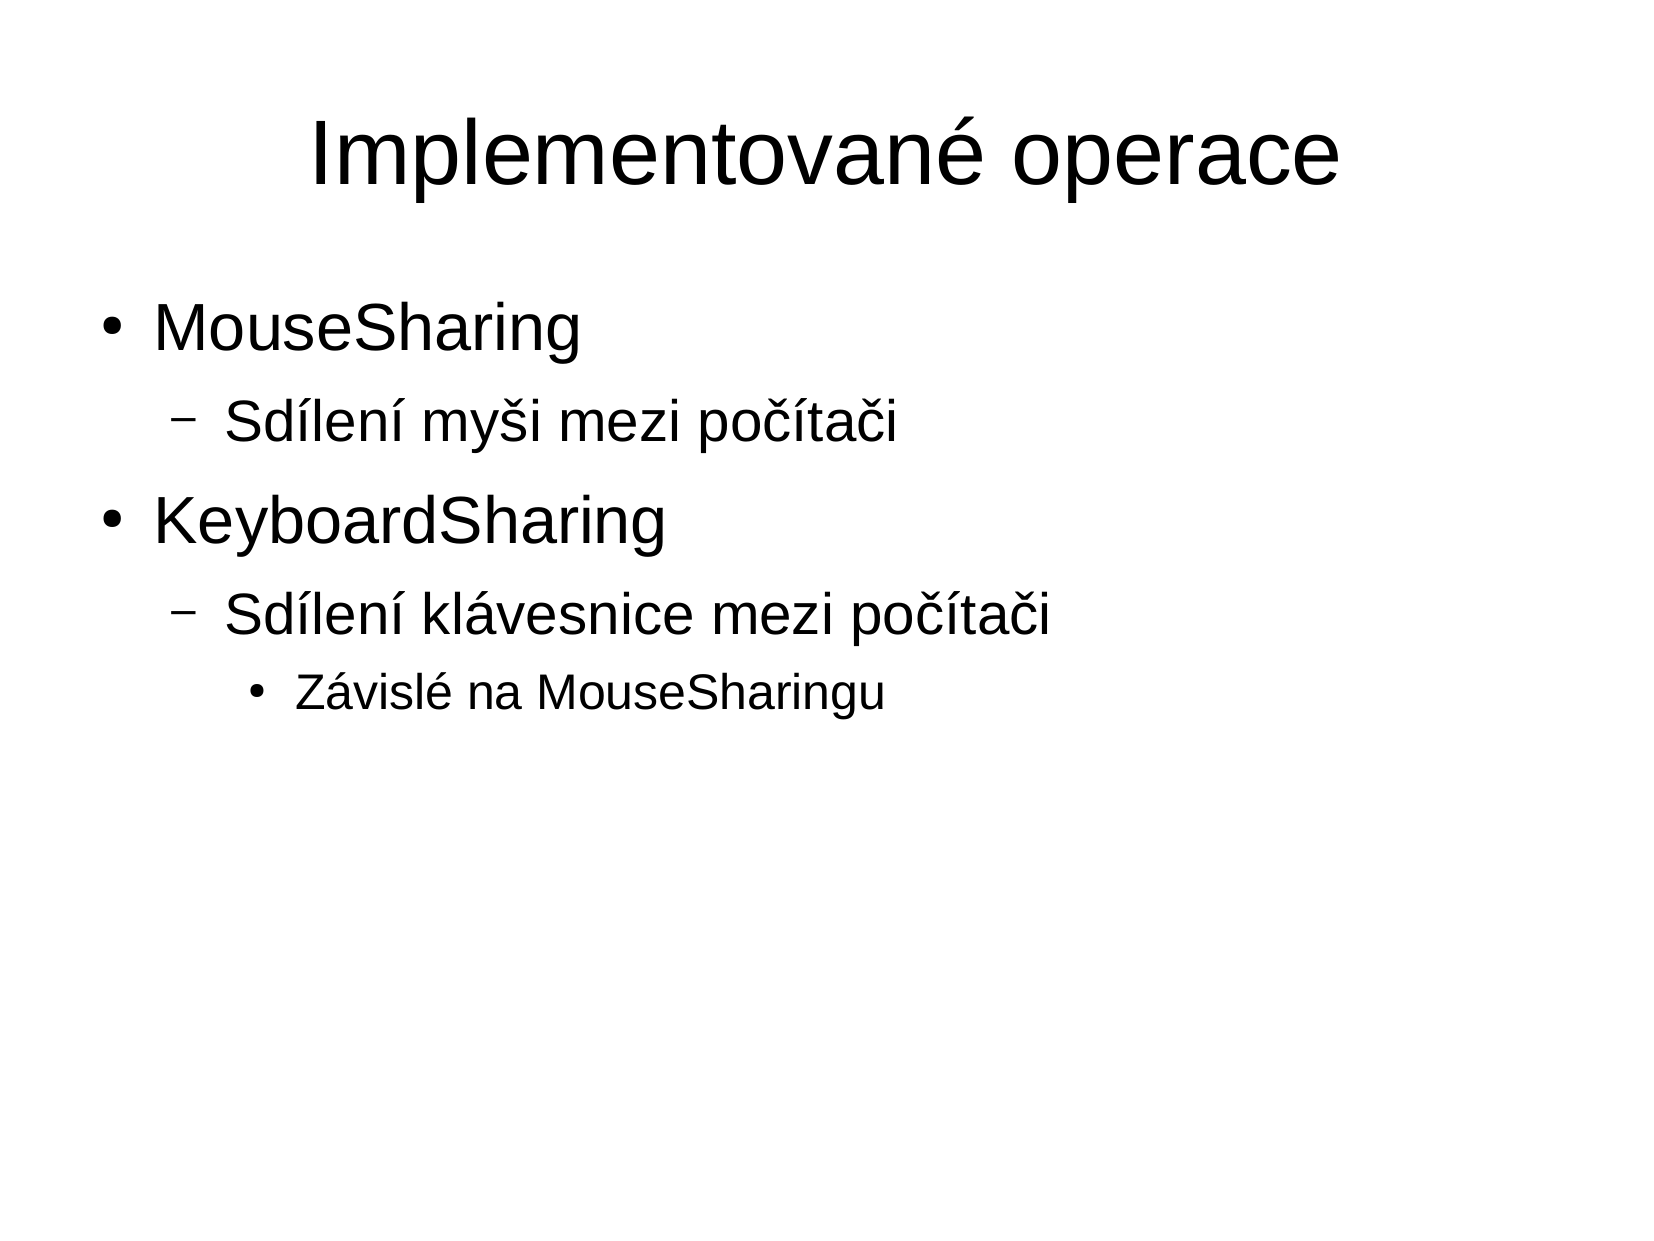

# Implementované operace
MouseSharing
Sdílení myši mezi počítači
KeyboardSharing
Sdílení klávesnice mezi počítači
Závislé na MouseSharingu